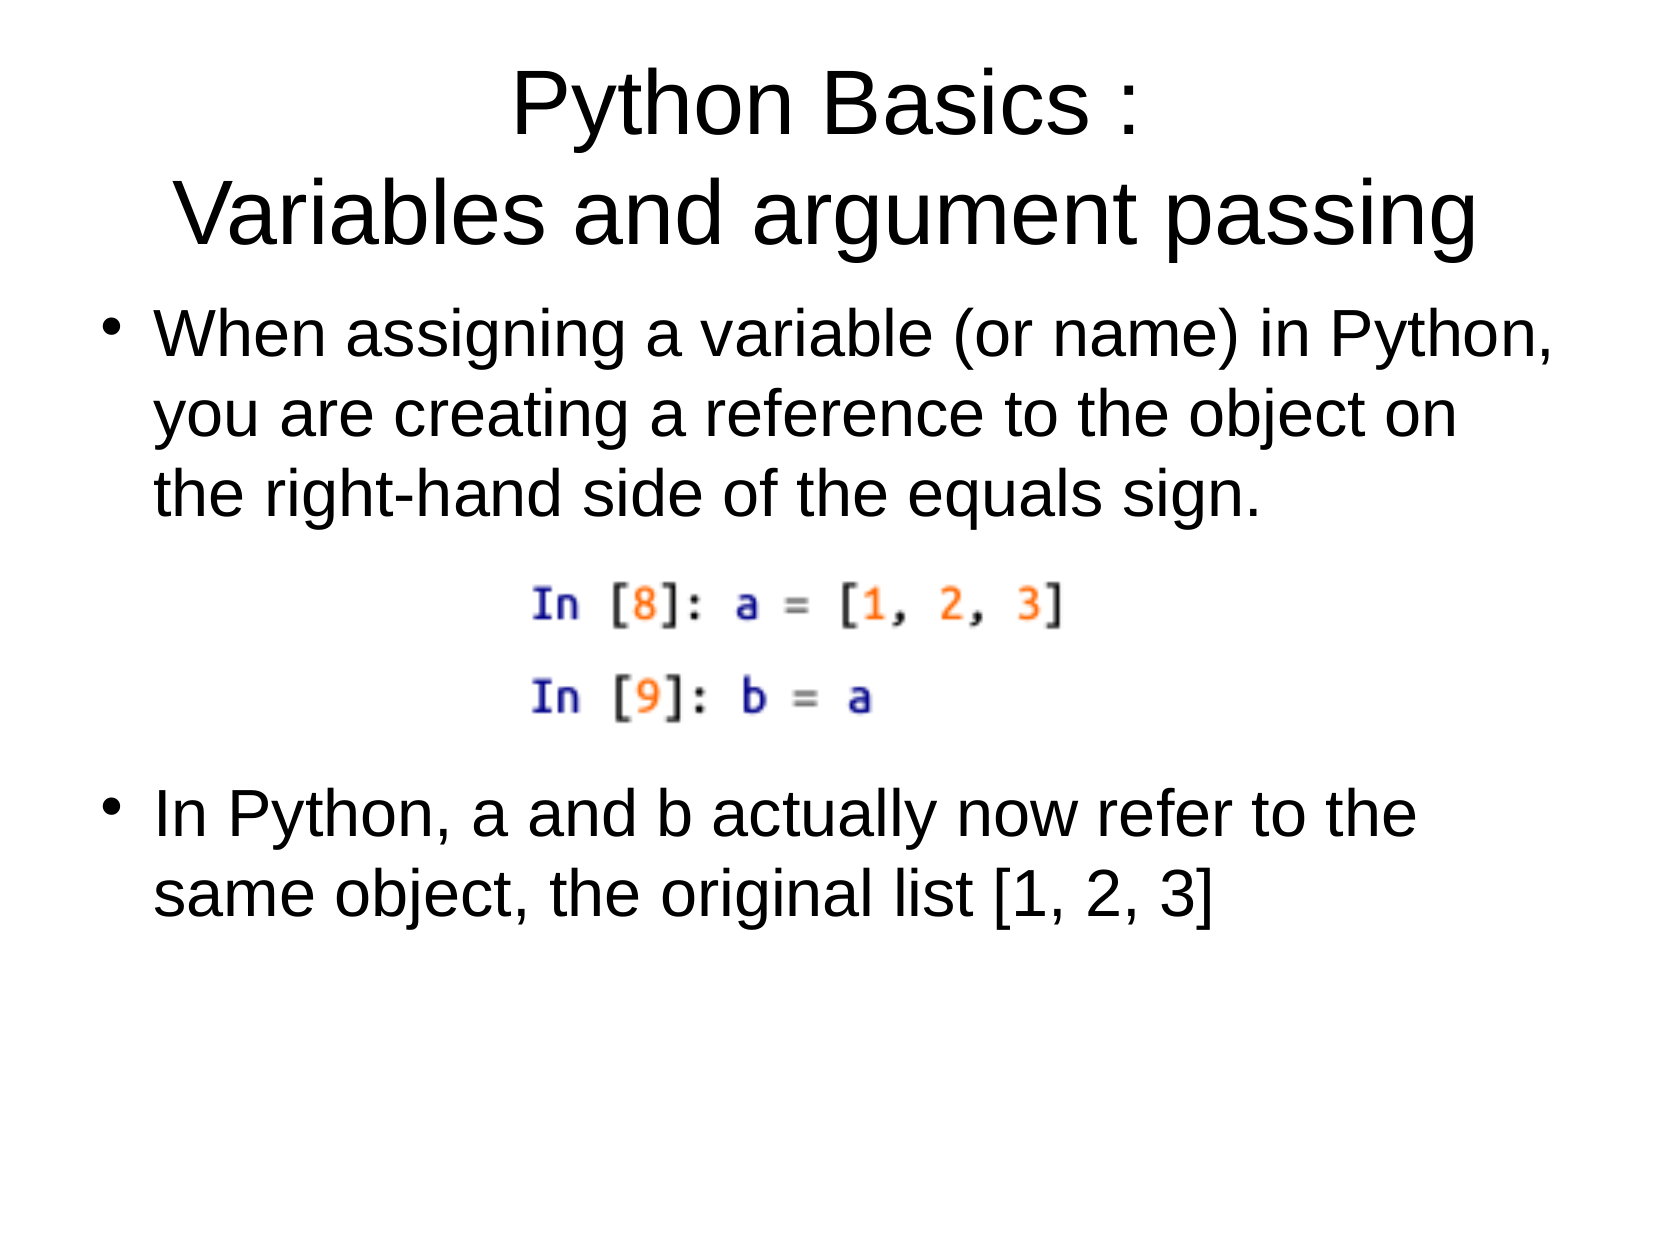

Python Basics :
Variables and argument passing
When assigning a variable (or name) in Python, you are creating a reference to the object on the right-hand side of the equals sign.
In Python, a and b actually now refer to the same object, the original list [1, 2, 3]